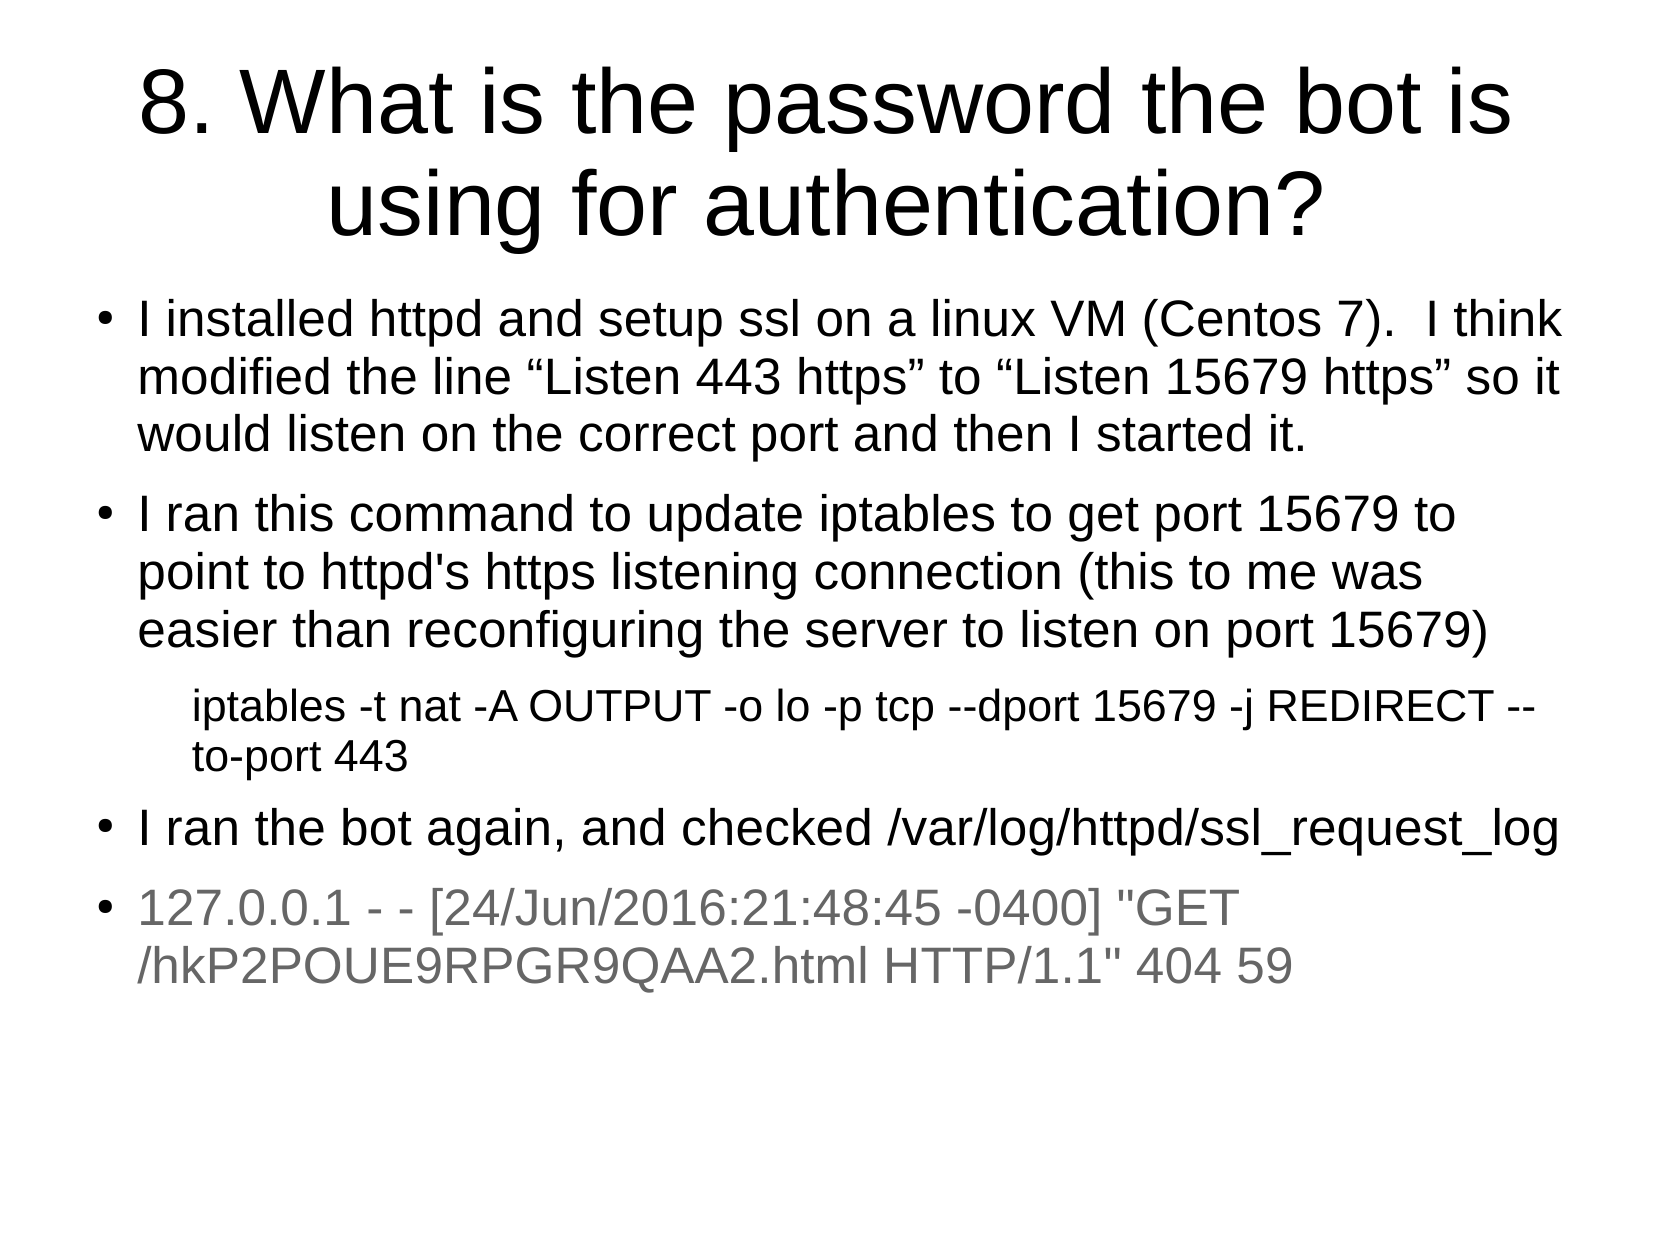

# 8. What is the password the bot is using for authentication?
I installed httpd and setup ssl on a linux VM (Centos 7). I think modified the line “Listen 443 https” to “Listen 15679 https” so it would listen on the correct port and then I started it.
I ran this command to update iptables to get port 15679 to point to httpd's https listening connection (this to me was easier than reconfiguring the server to listen on port 15679)
iptables -t nat -A OUTPUT -o lo -p tcp --dport 15679 -j REDIRECT --to-port 443
I ran the bot again, and checked /var/log/httpd/ssl_request_log
127.0.0.1 - - [24/Jun/2016:21:48:45 -0400] "GET /hkP2POUE9RPGR9QAA2.html HTTP/1.1" 404 59